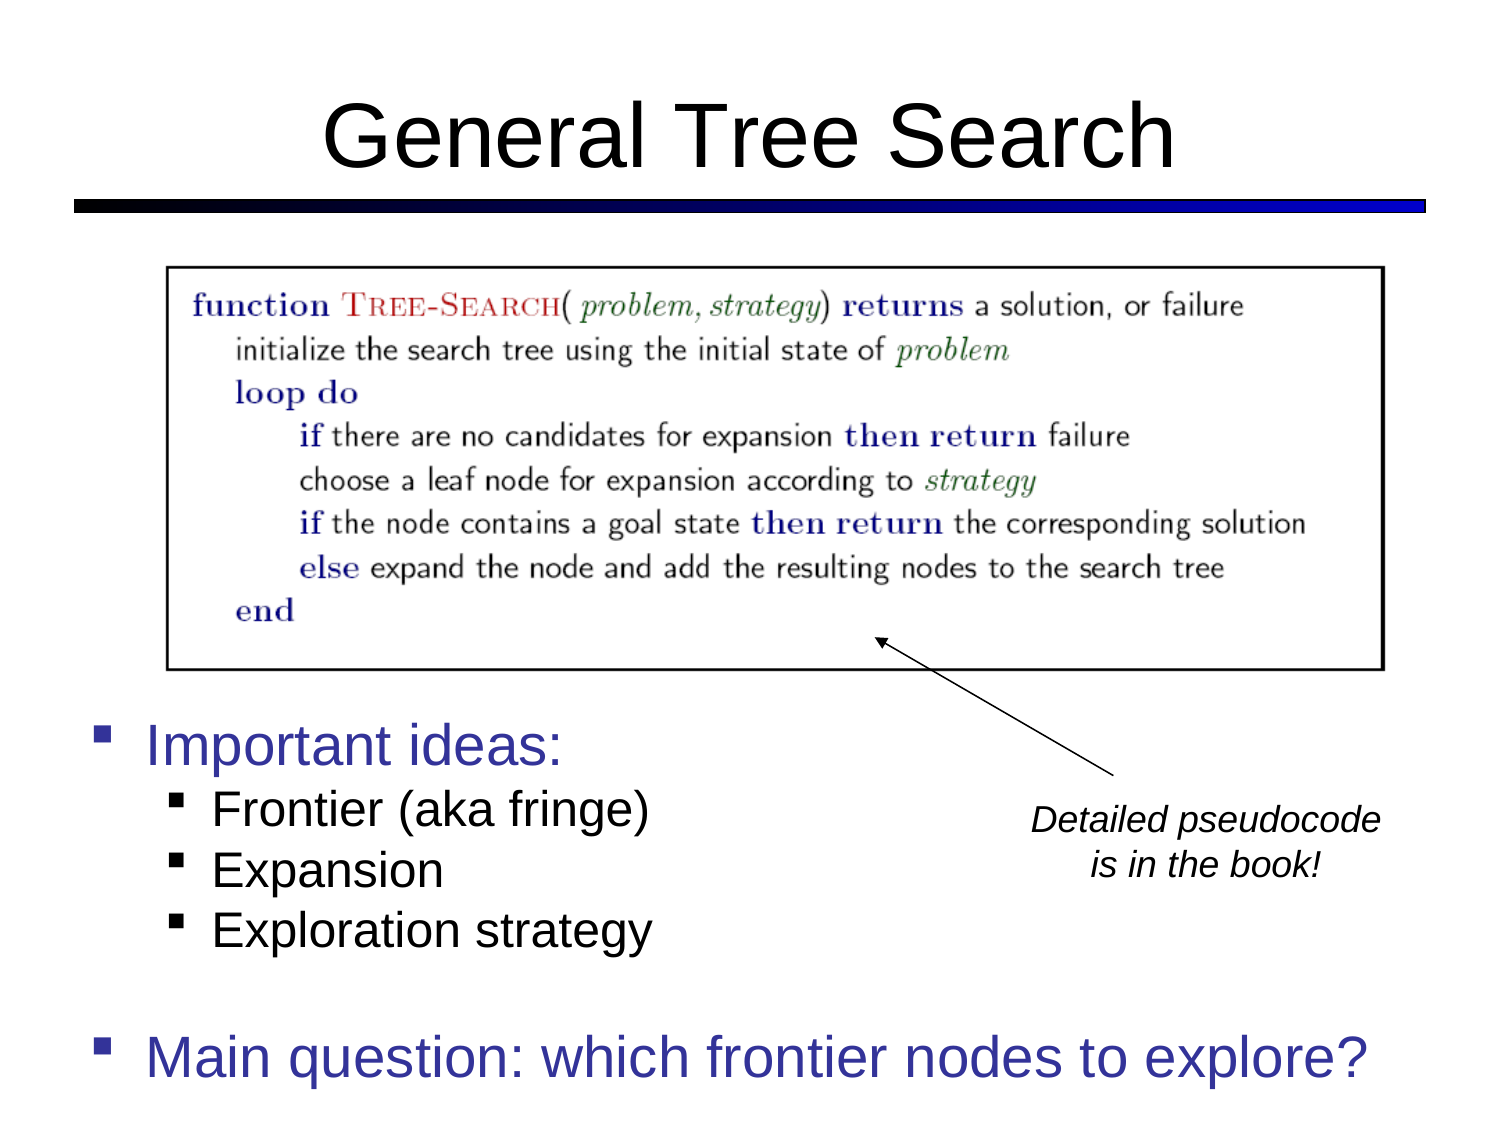

General Tree Search
Important ideas:
Frontier (aka fringe)
Expansion
Exploration strategy
Main question: which frontier nodes to explore?
Detailed pseudocode is in the book!